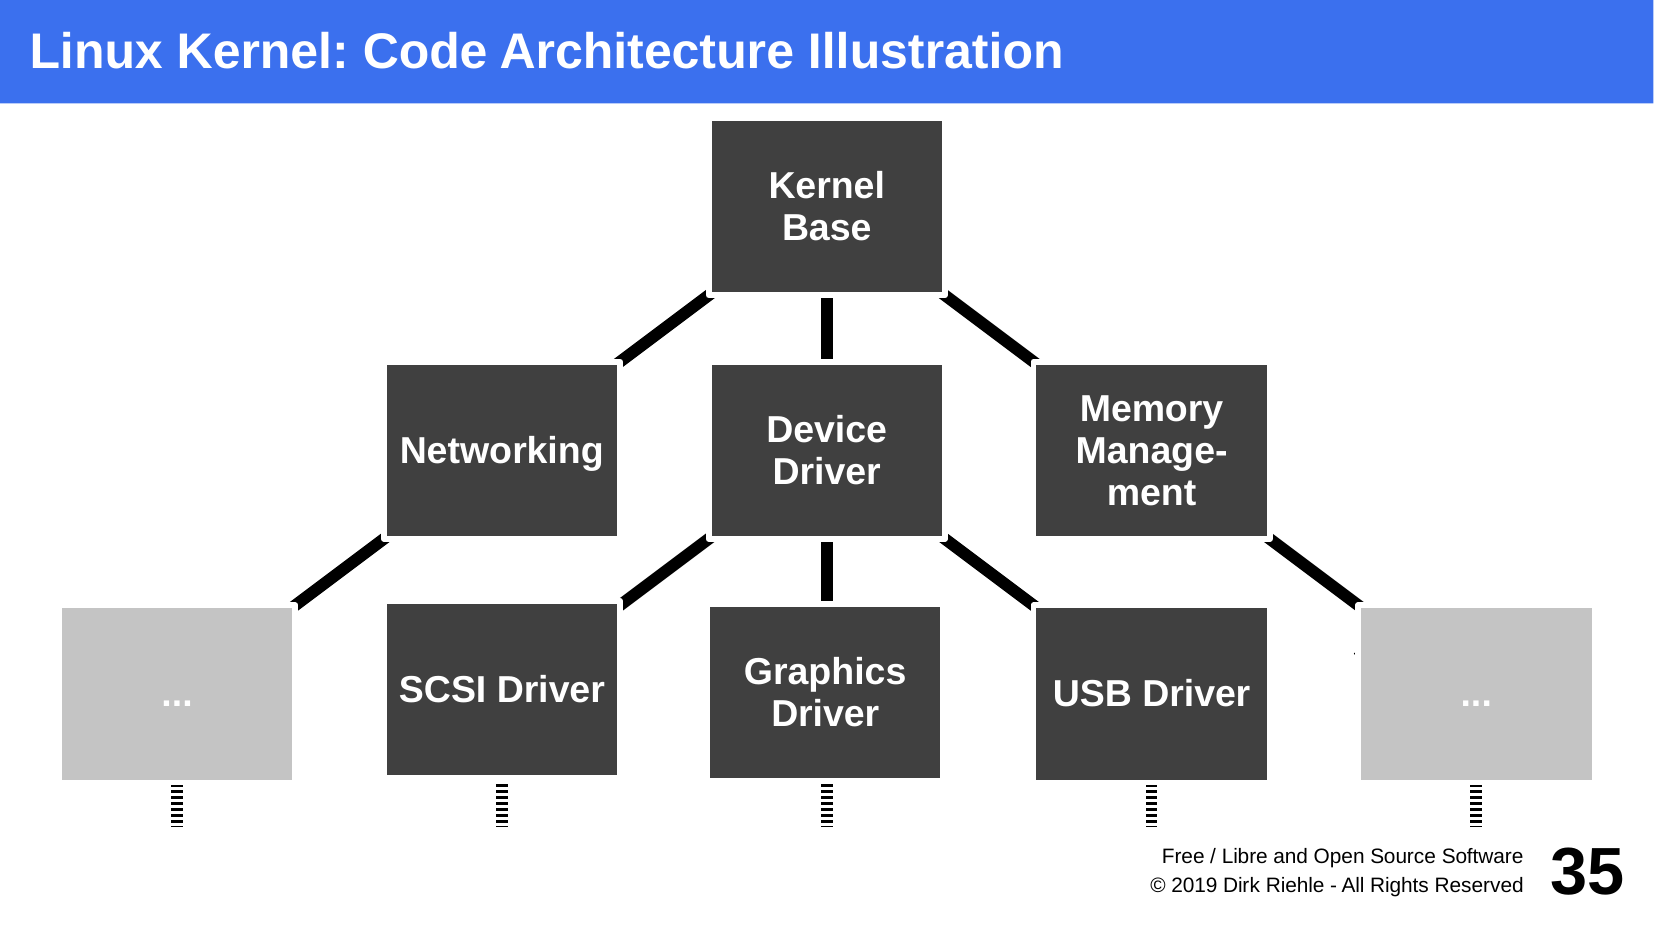

# Linux Kernel: Code Architecture Illustration
Kernel
Base
Networking
Device Driver
Memory Manage-ment
SCSI Driver
Graphics Driver
...
USB Driver
...
Free / Libre and Open Source Software
35
© 2019 Dirk Riehle - All Rights Reserved